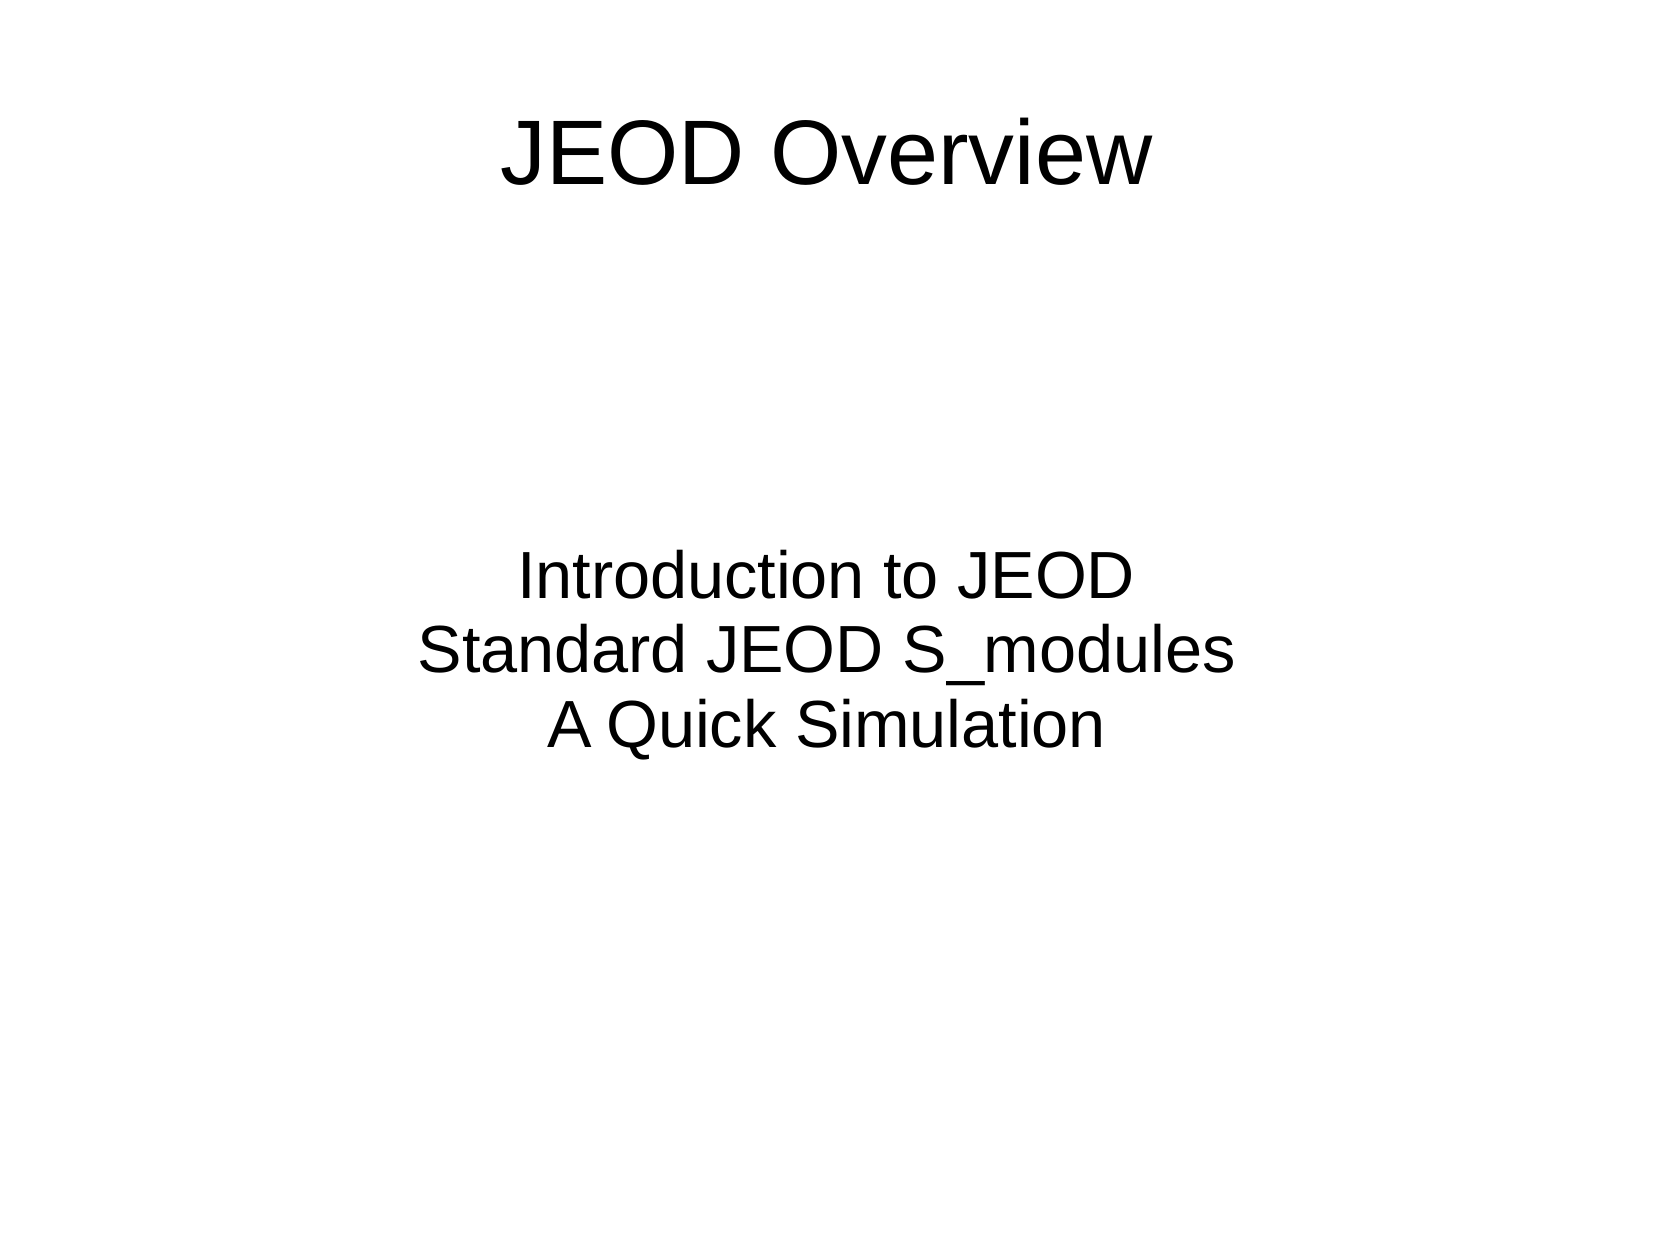

# JEOD Overview
Introduction to JEOD
Standard JEOD S_modules
A Quick Simulation